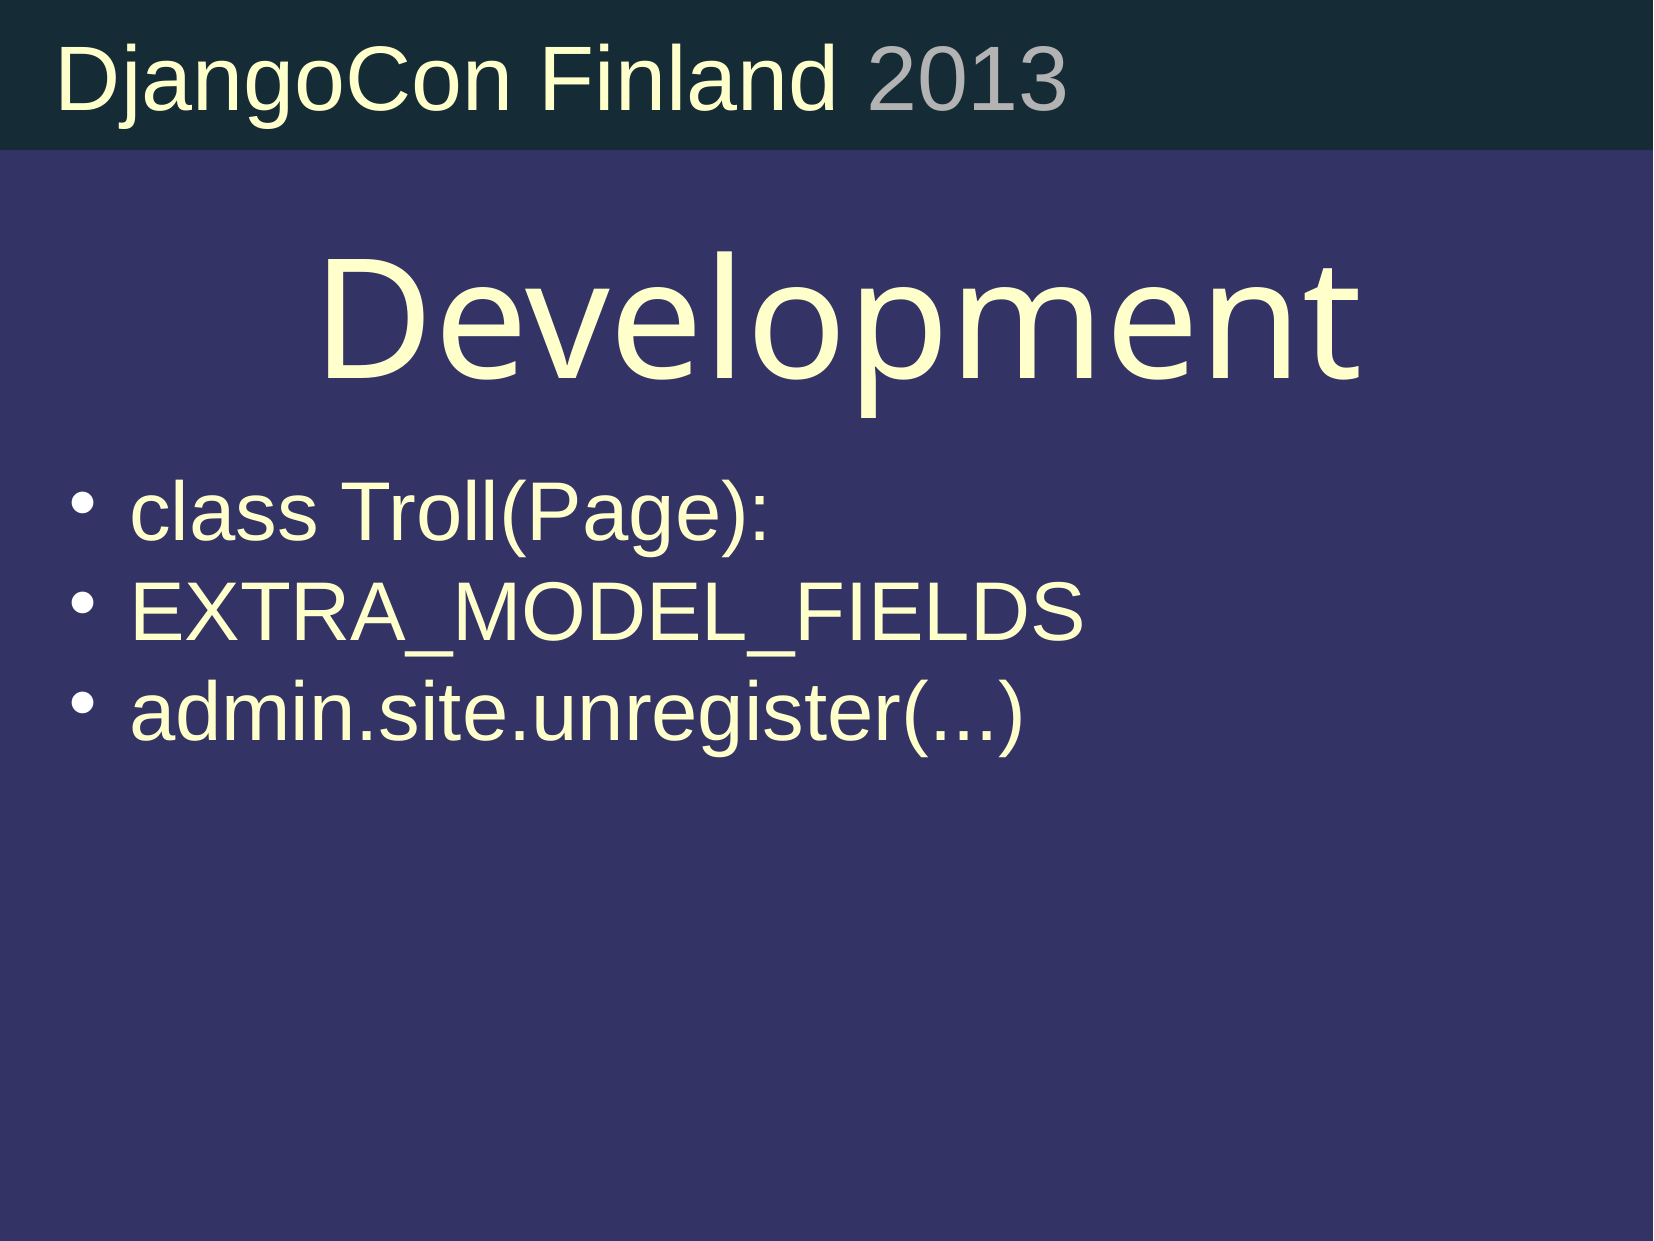

# DjangoCon Finland 2013
Development
 class Troll(Page):
 EXTRA_MODEL_FIELDS
 admin.site.unregister(...)